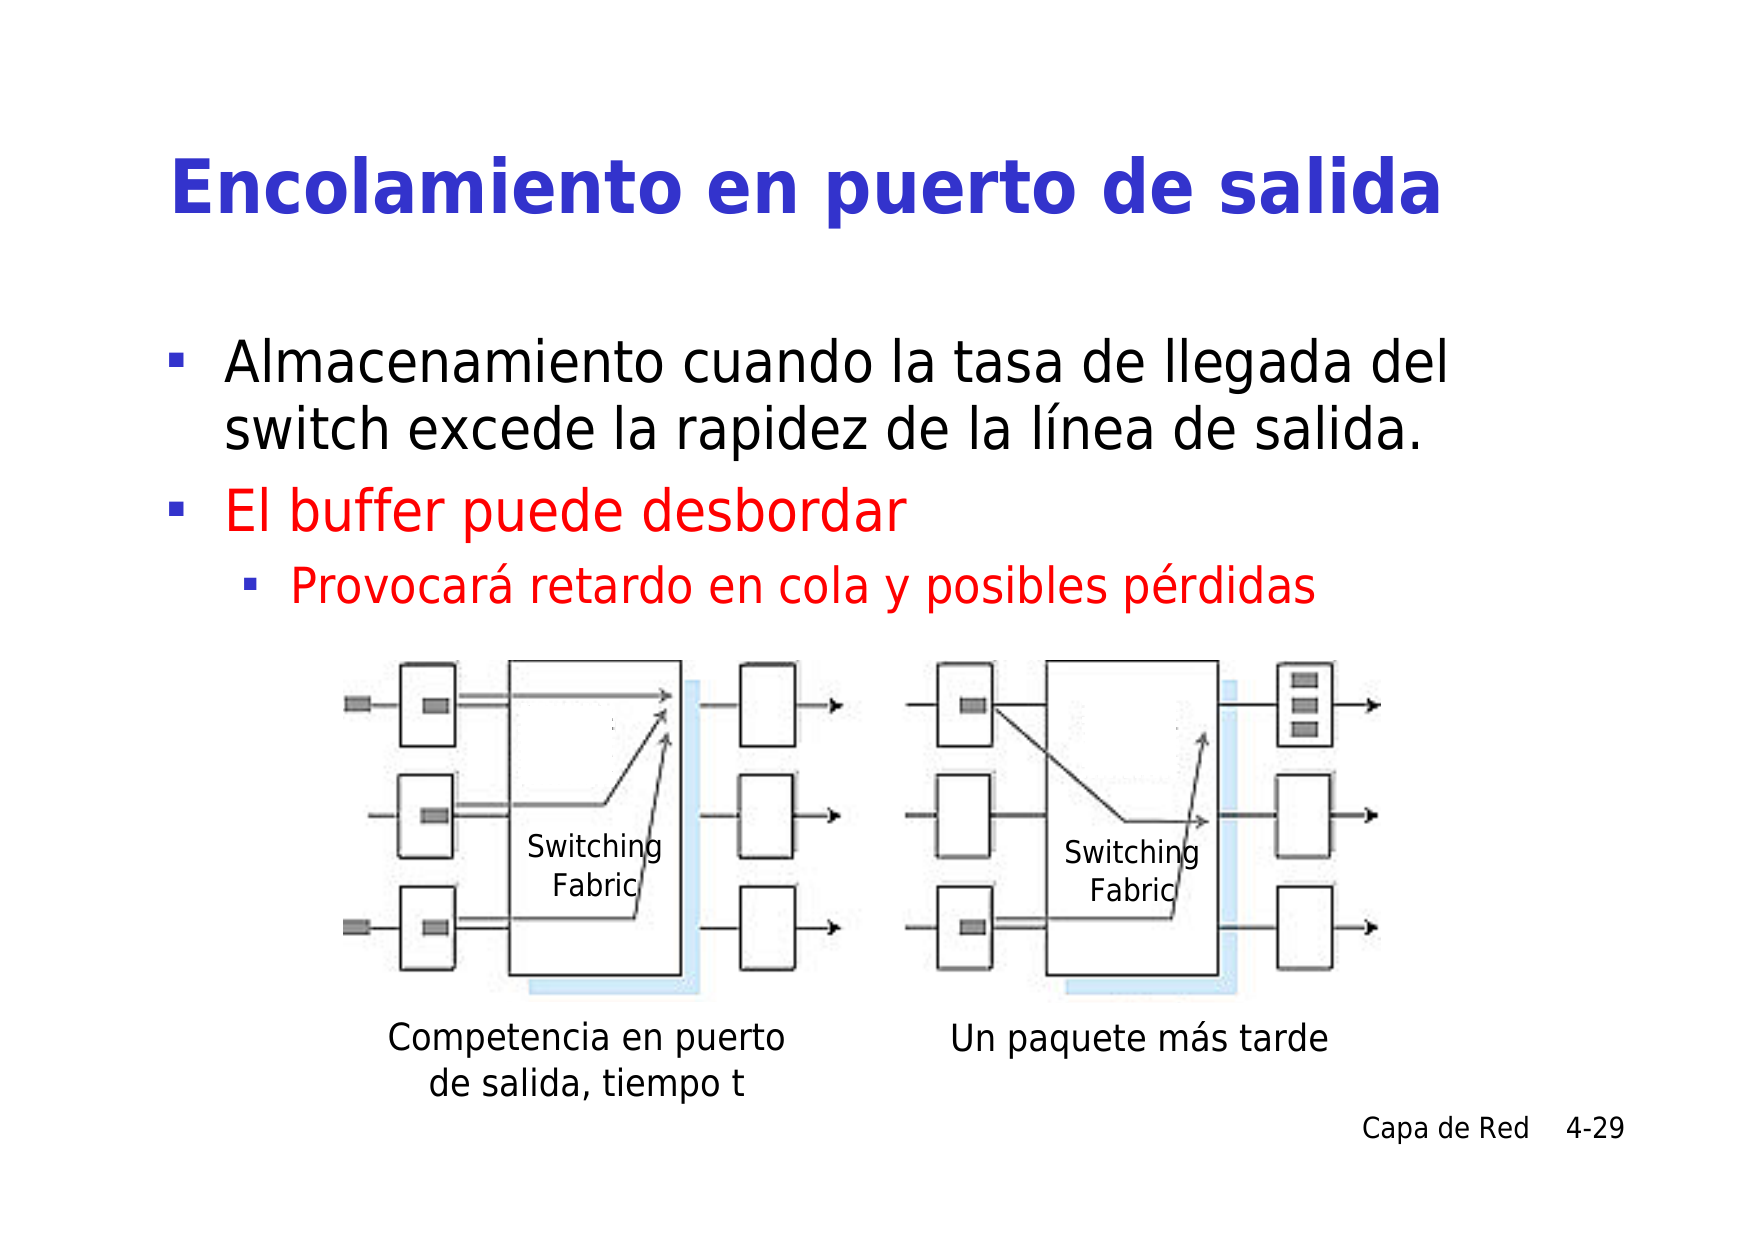

# Encolamiento en puerto de salida
Almacenamiento cuando la tasa de llegada del switch excede la rapidez de la línea de salida.
El buffer puede desbordar
Provocará retardo en cola y posibles pérdidas
Switching
Fabric
Switching
Fabric
Competencia en puerto
de salida, tiempo t
Un paquete más tarde